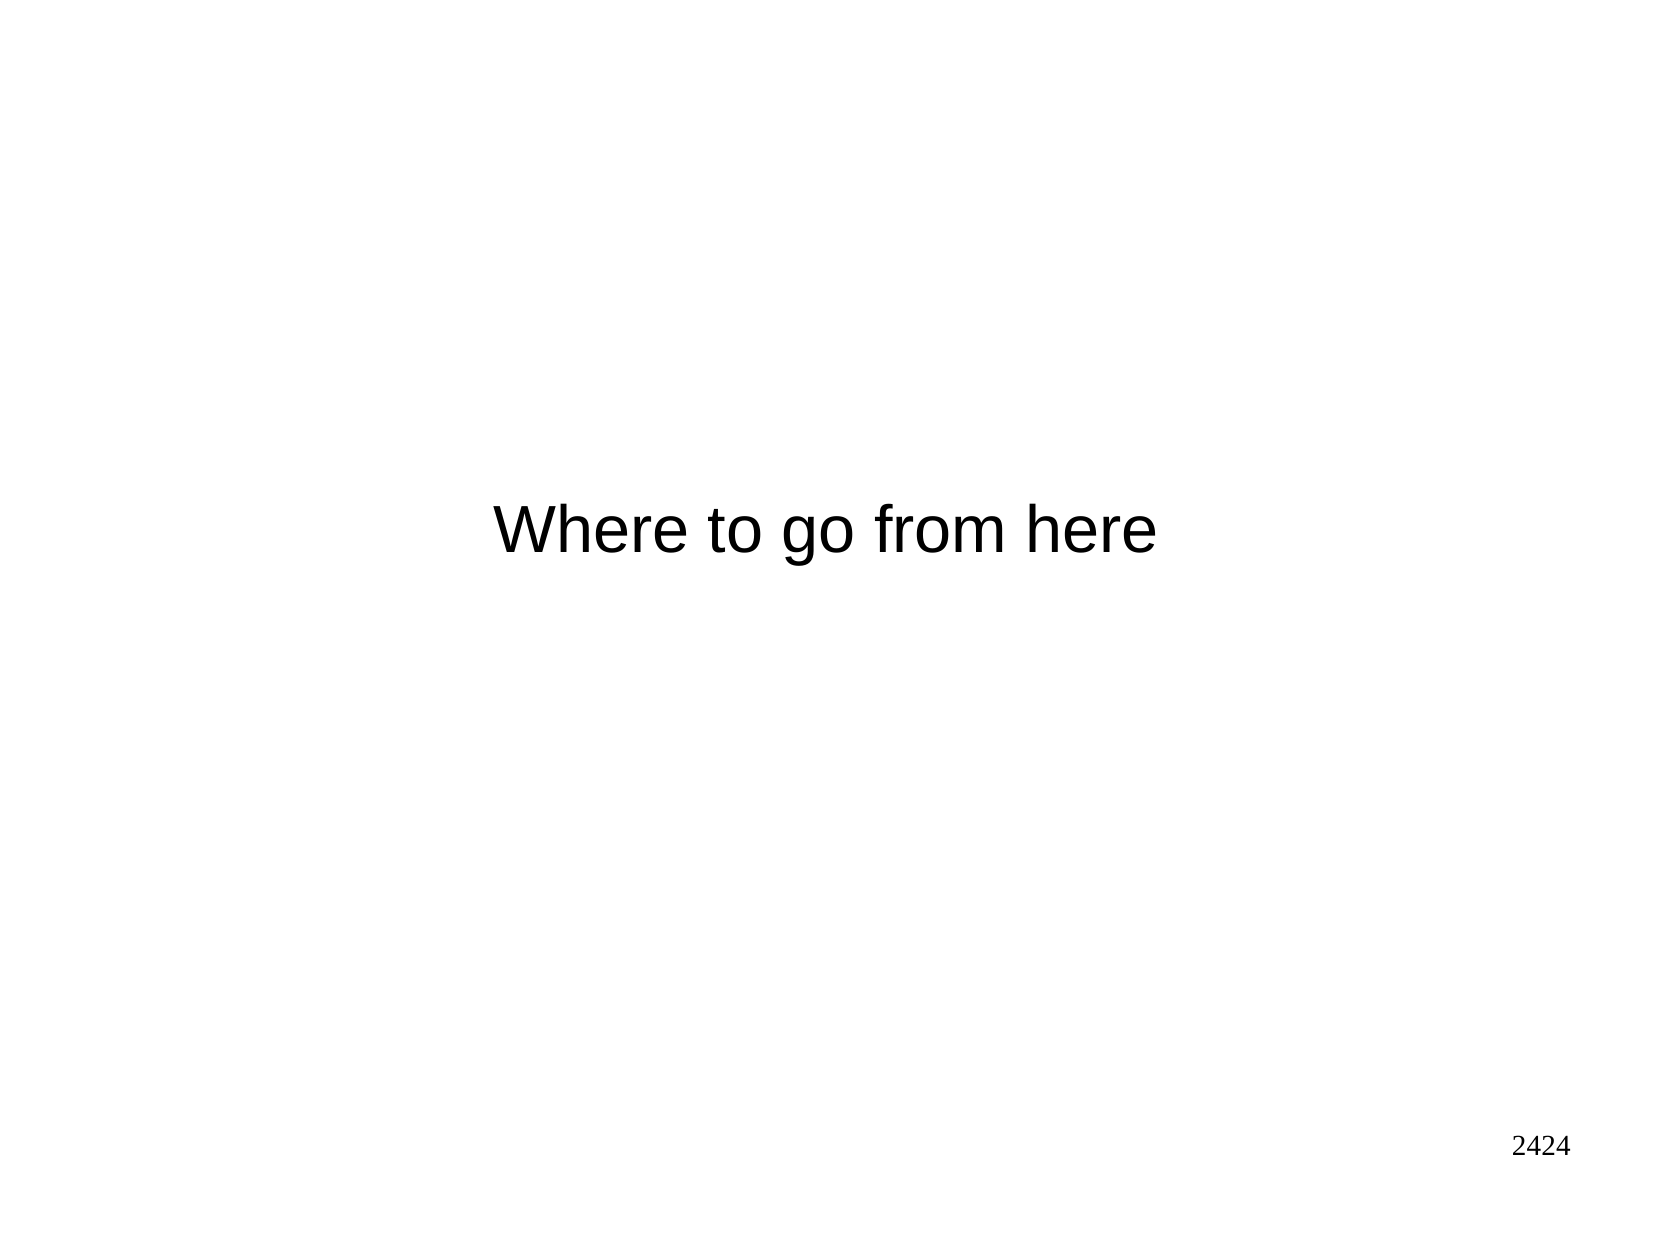

#
Where to go from here
24